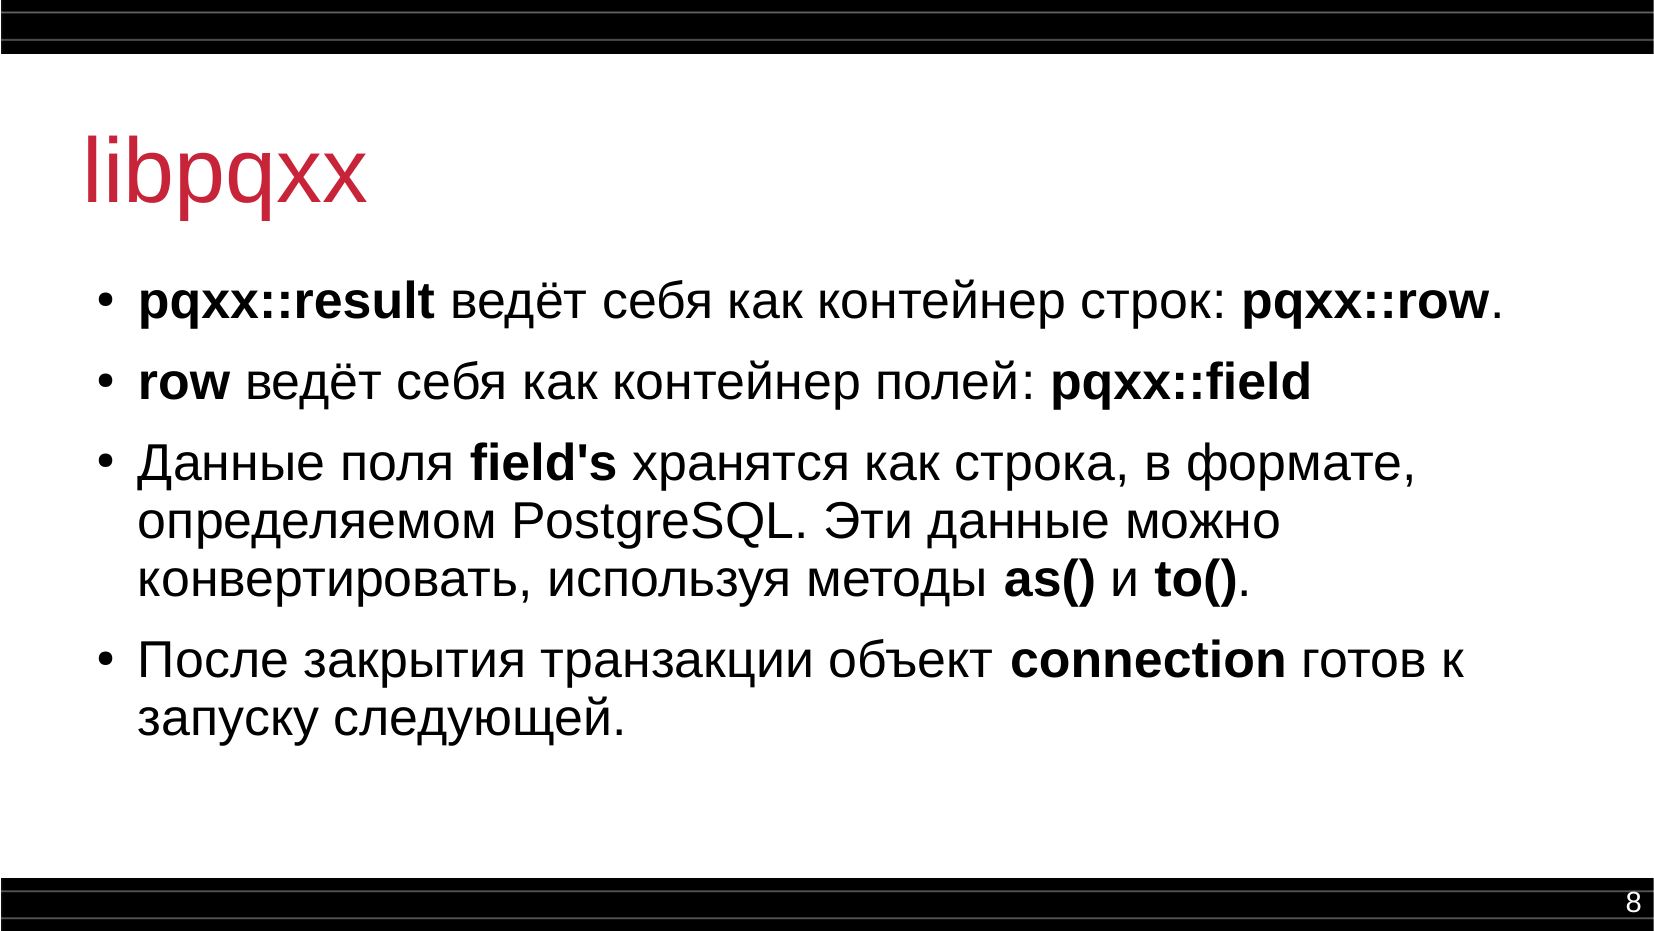

# libpqxx
pqxx::result ведёт себя как контейнер строк: pqxx::row.
row ведёт себя как контейнер полей: pqxx::field
Данные поля field's хранятся как строка, в формате, определяемом PostgreSQL. Эти данные можно конвертировать, используя методы as() и to().
После закрытия транзакции объект connection готов к запуску следующей.